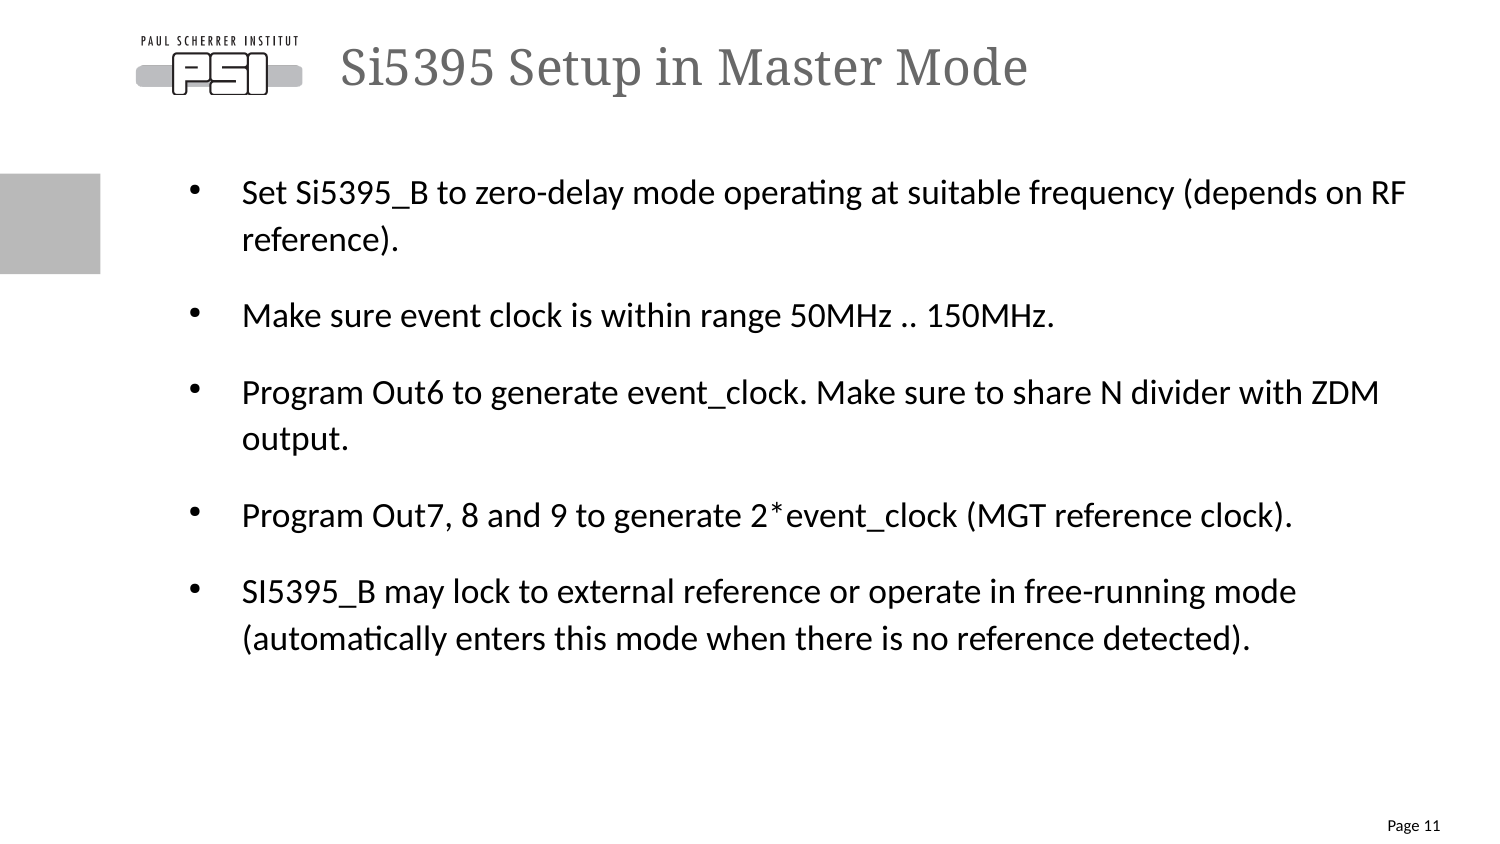

Si5395 Setup in Master Mode
# Set Si5395_B to zero-delay mode operating at suitable frequency (depends on RF reference).
Make sure event clock is within range 50MHz .. 150MHz.
Program Out6 to generate event_clock. Make sure to share N divider with ZDM output.
Program Out7, 8 and 9 to generate 2*event_clock (MGT reference clock).
SI5395_B may lock to external reference or operate in free-running mode (automatically enters this mode when there is no reference detected).
Page